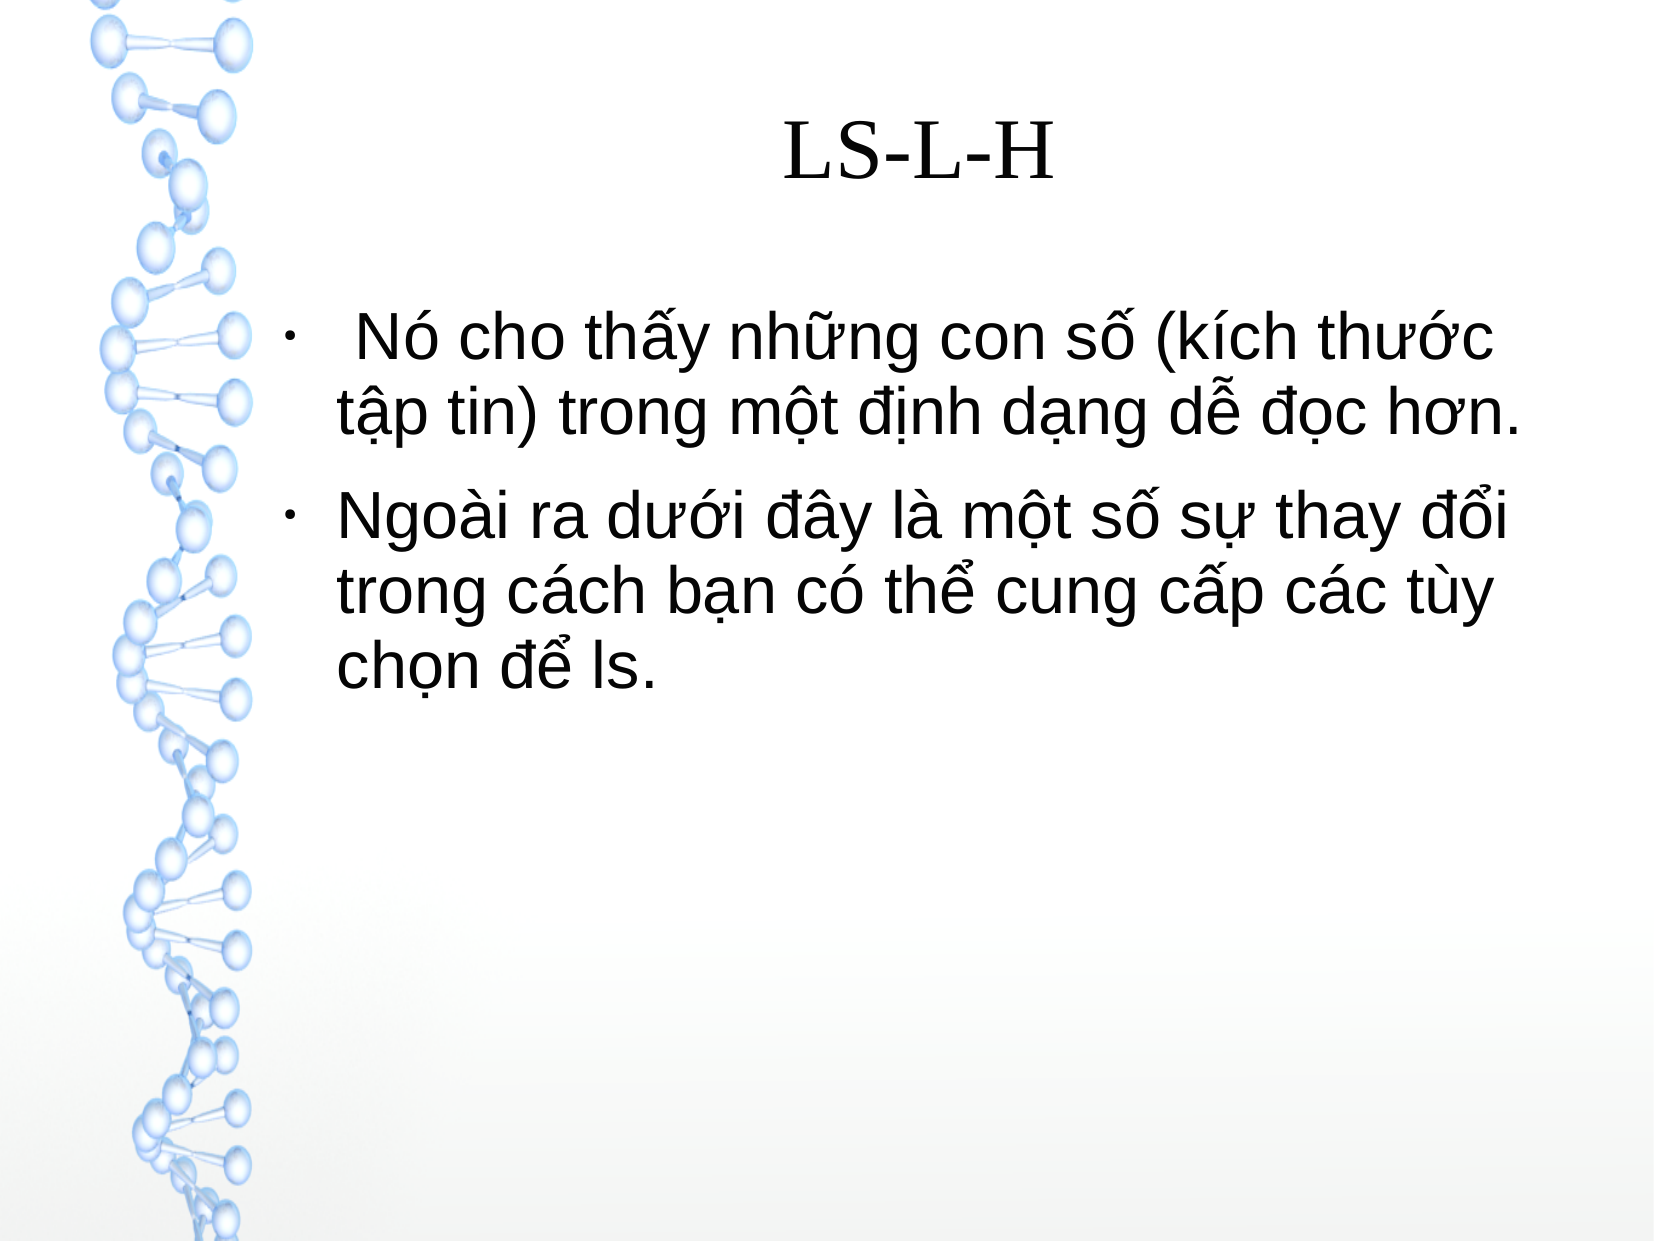

# LS-L-H
 Nó cho thấy những con số (kích thước tập tin) trong một định dạng dễ đọc hơn.
Ngoài ra dưới đây là một số sự thay đổi trong cách bạn có thể cung cấp các tùy chọn để ls.